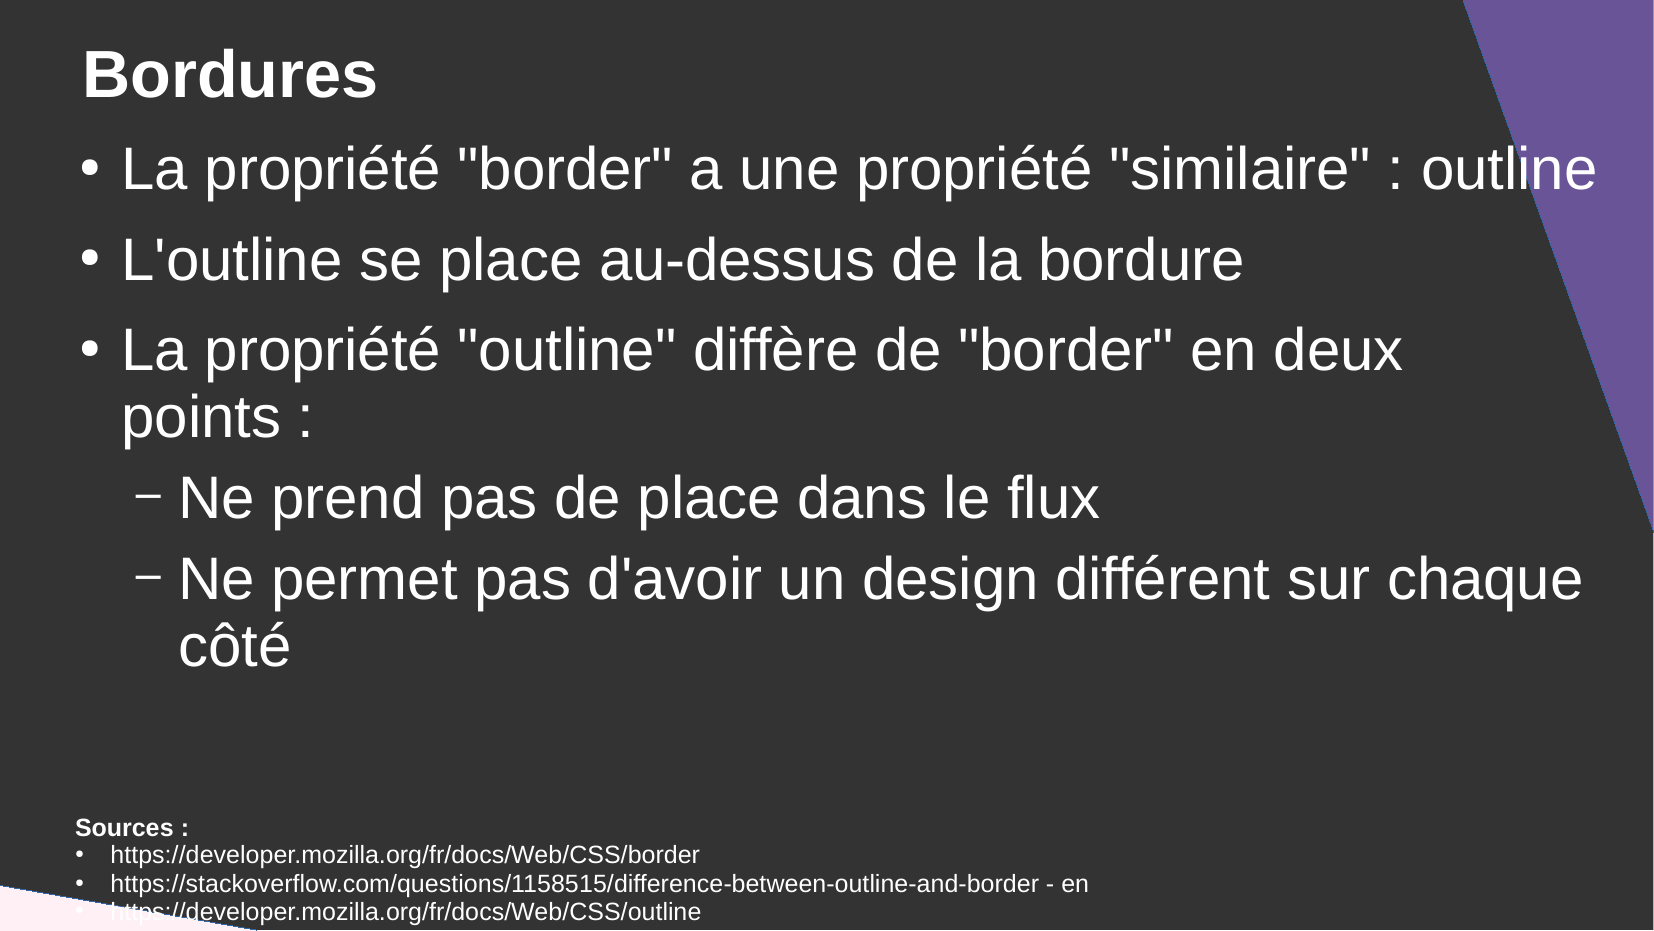

# Bordures
La propriété "border" a une propriété "similaire" : outline
L'outline se place au-dessus de la bordure
La propriété "outline" diffère de "border" en deux points :
Ne prend pas de place dans le flux
Ne permet pas d'avoir un design différent sur chaque côté
Sources :
https://developer.mozilla.org/fr/docs/Web/CSS/border
https://stackoverflow.com/questions/1158515/difference-between-outline-and-border - en
https://developer.mozilla.org/fr/docs/Web/CSS/outline